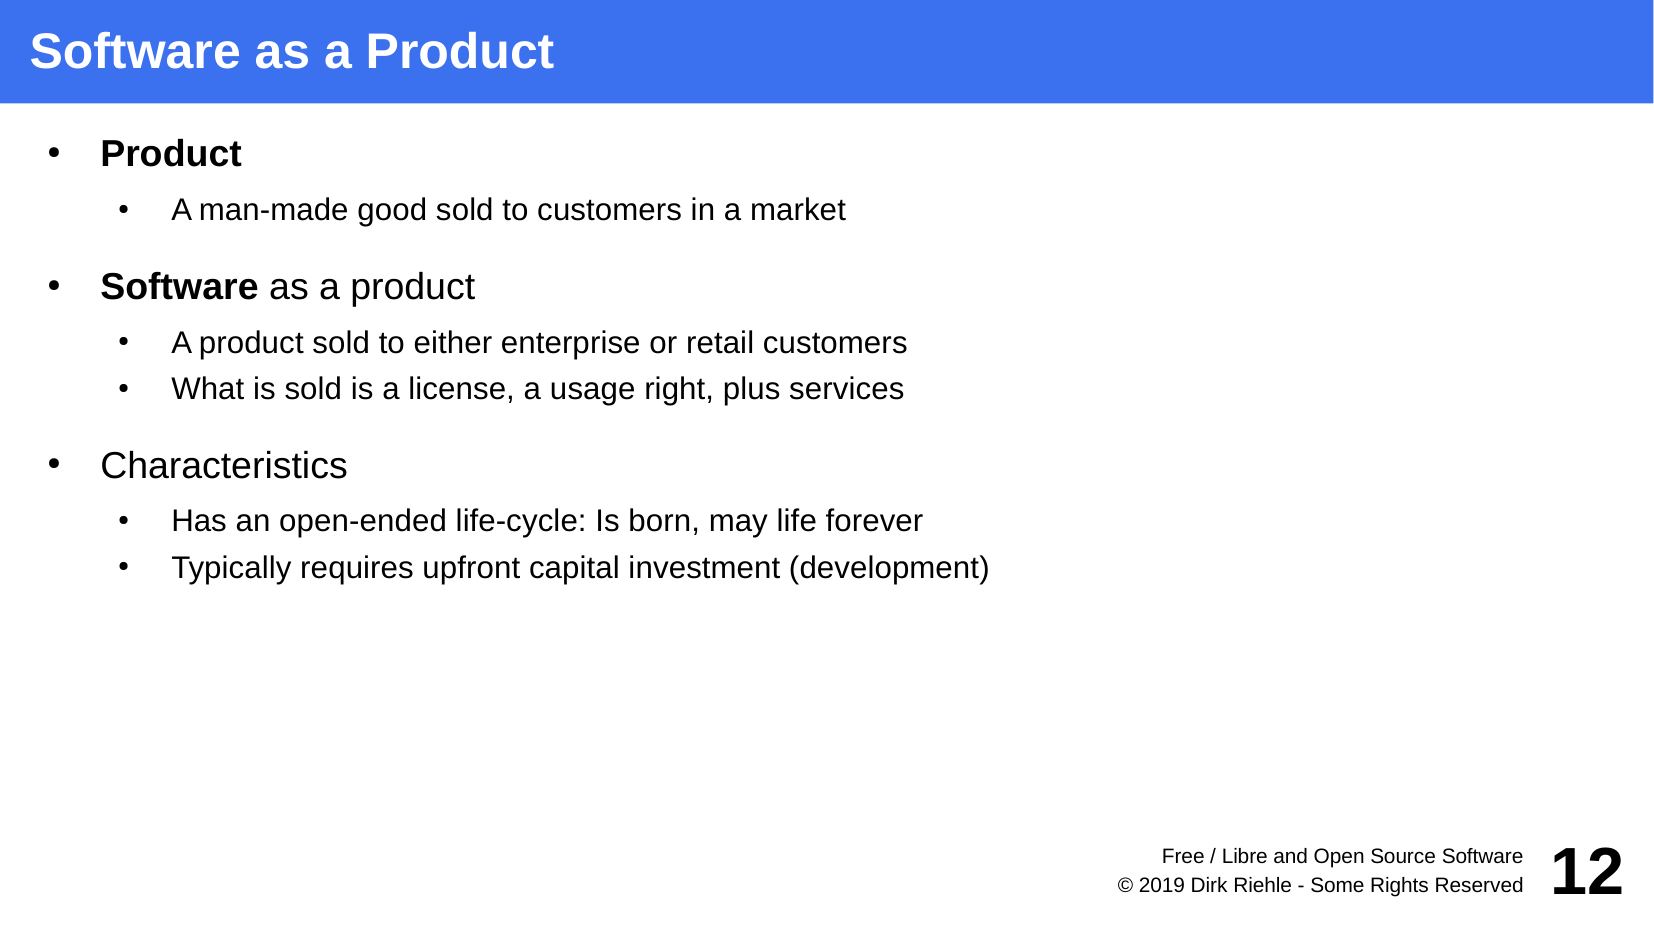

# Software as a Product
Product
A man-made good sold to customers in a market
Software as a product
A product sold to either enterprise or retail customers
What is sold is a license, a usage right, plus services
Characteristics
Has an open-ended life-cycle: Is born, may life forever
Typically requires upfront capital investment (development)
Free / Libre and Open Source Software
12
© 2019 Dirk Riehle - Some Rights Reserved